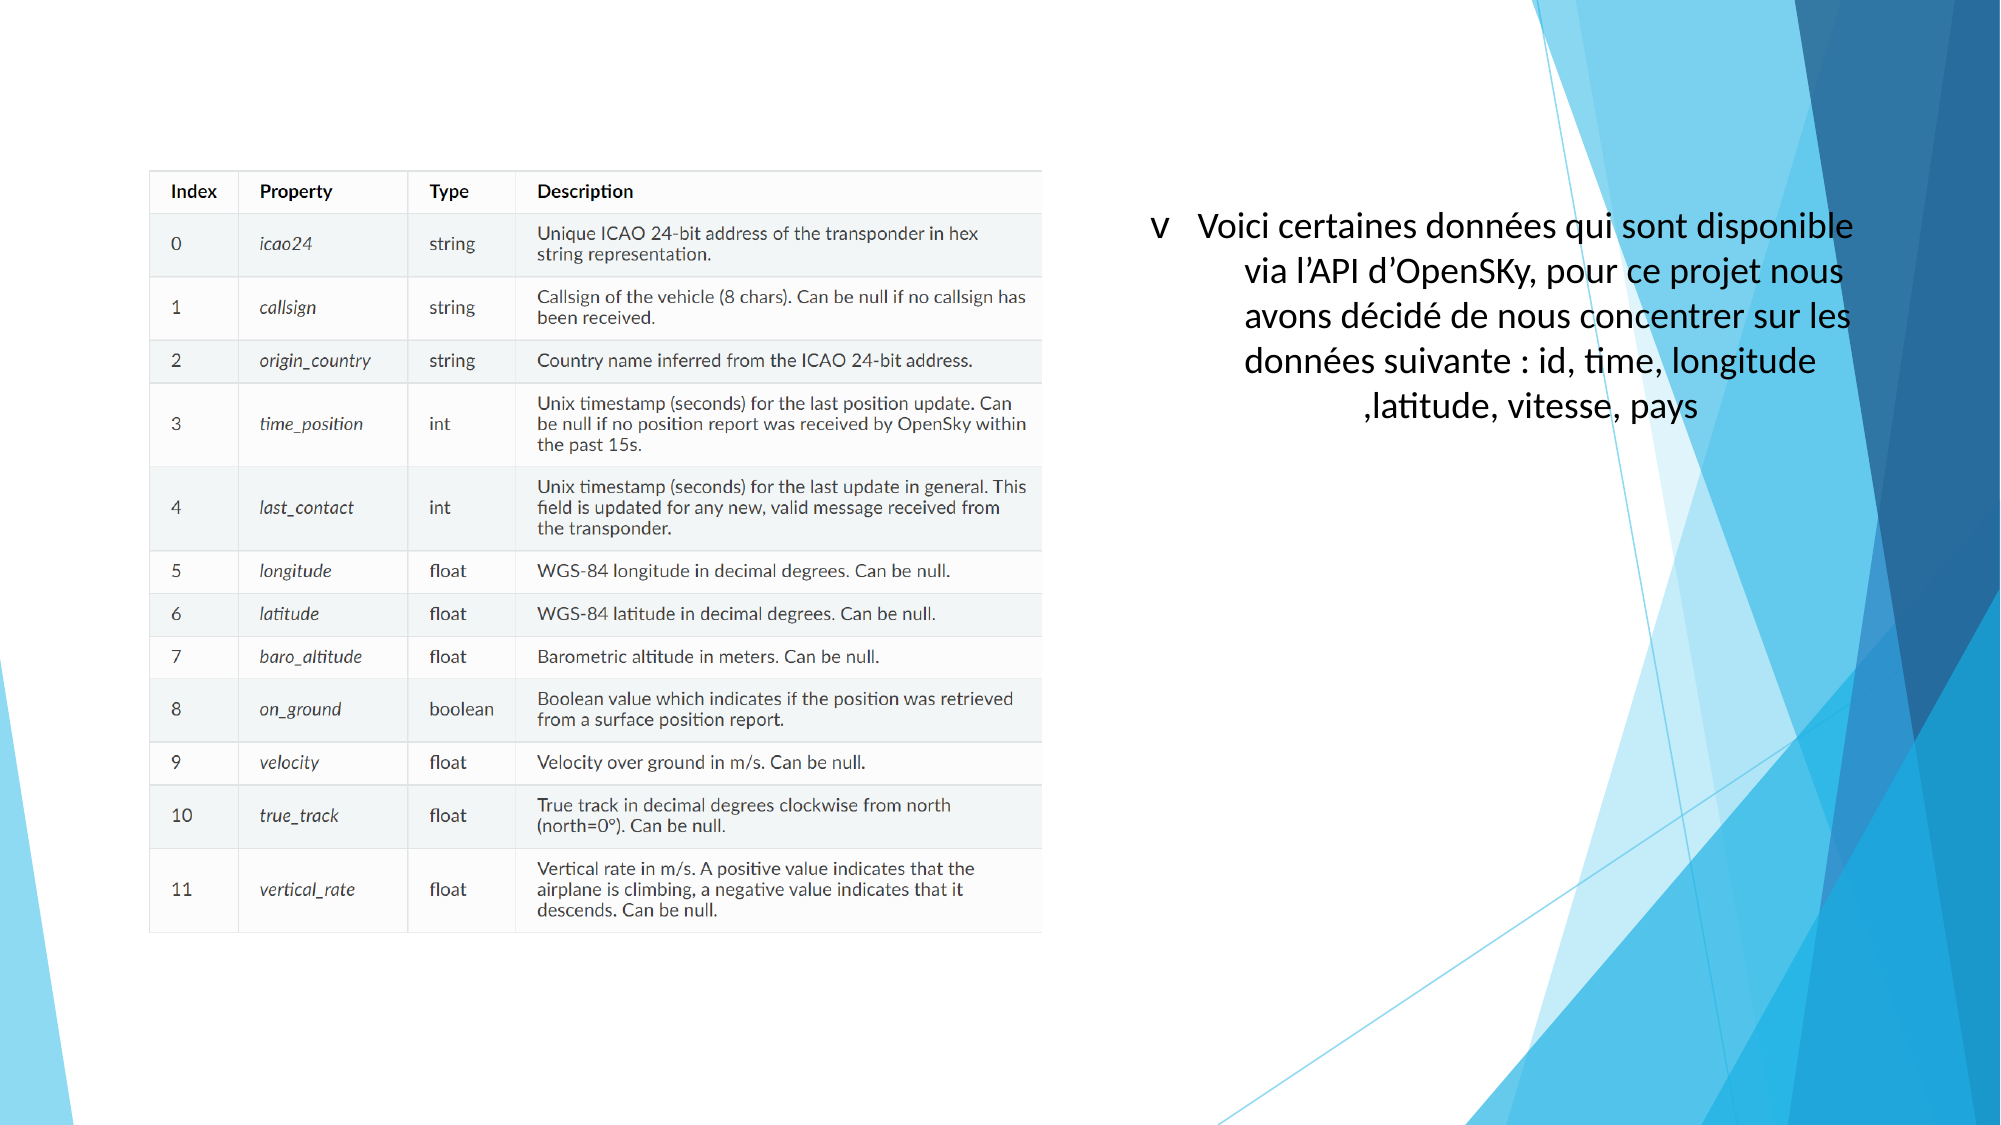

Voici certaines données qui sont disponible via l’API d’OpenSKy, pour ce projet nous avons décidé de nous concentrer sur les données suivante : id, time, longitude ,latitude, vitesse, pays